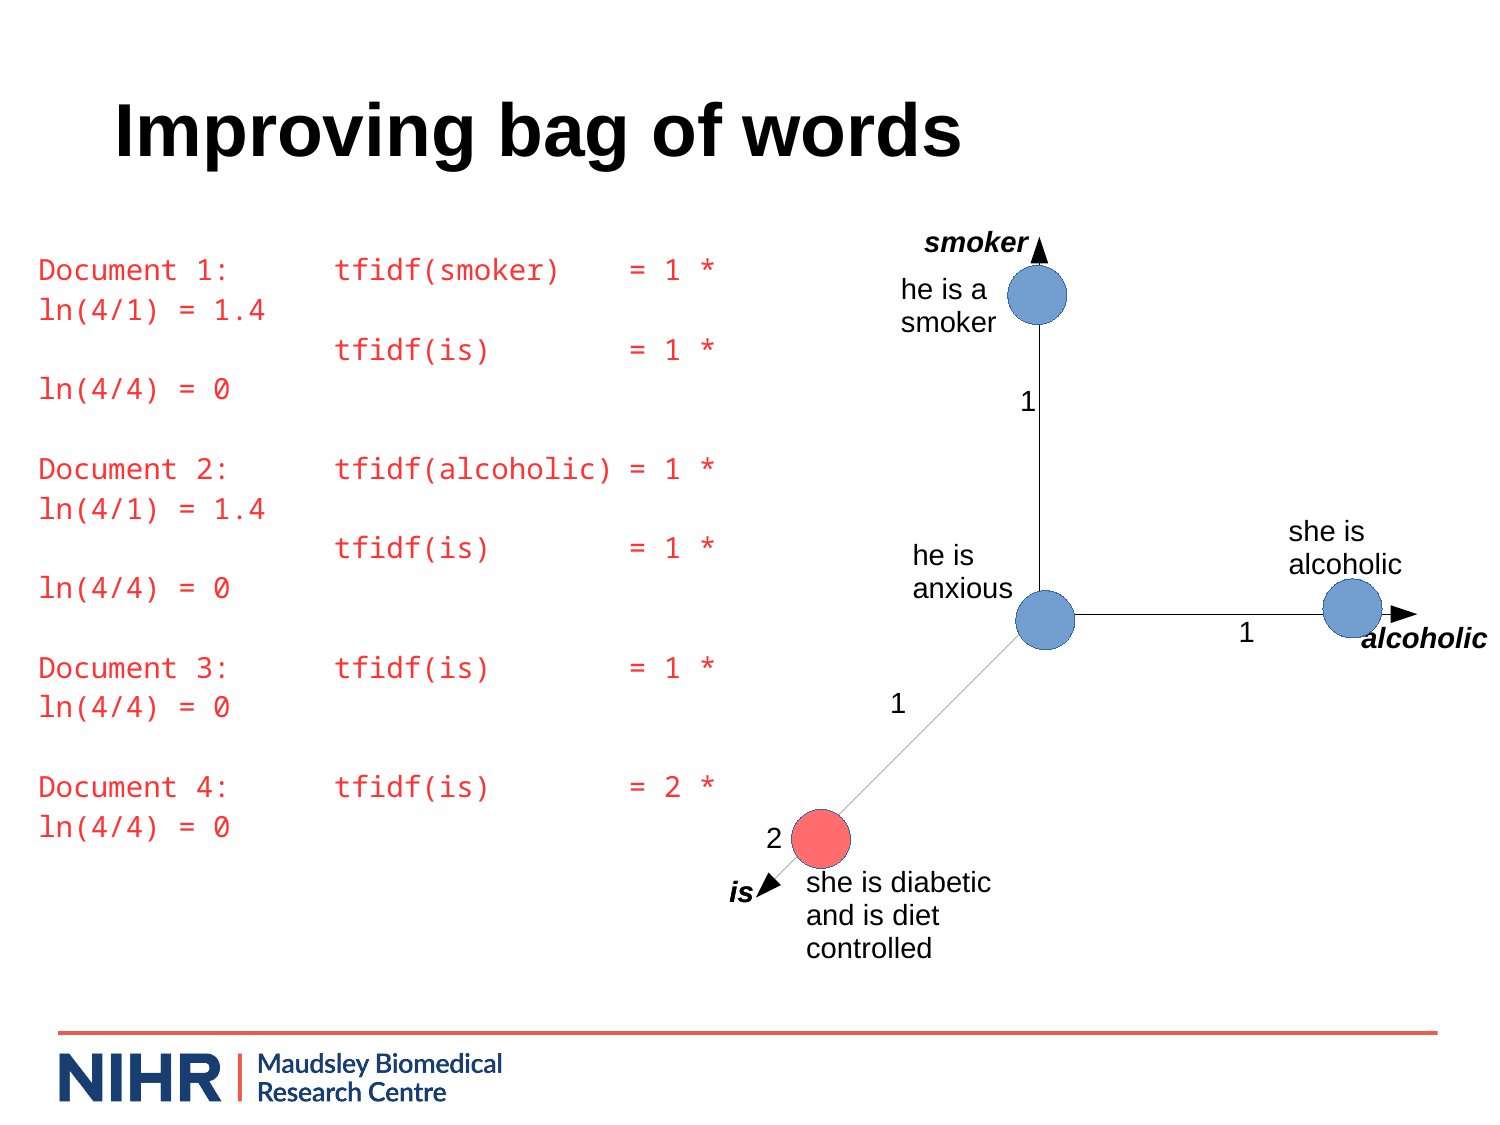

Improving bag of words
smoker
Document 1:		tfidf(smoker)	= 1 * ln(4/1) = 1.4
				tfidf(is)		= 1 * ln(4/4) = 0
Document 2:		tfidf(alcoholic)	= 1 * ln(4/1) = 1.4
				tfidf(is)		= 1 * ln(4/4) = 0
Document 3:		tfidf(is)		= 1 * ln(4/4) = 0
Document 4:		tfidf(is)		= 2 * ln(4/4) = 0
he is a
smoker
1
she is
alcoholic
he is
anxious
1
alcoholic
1
2
she is diabetic
and is diet
controlled
is
is